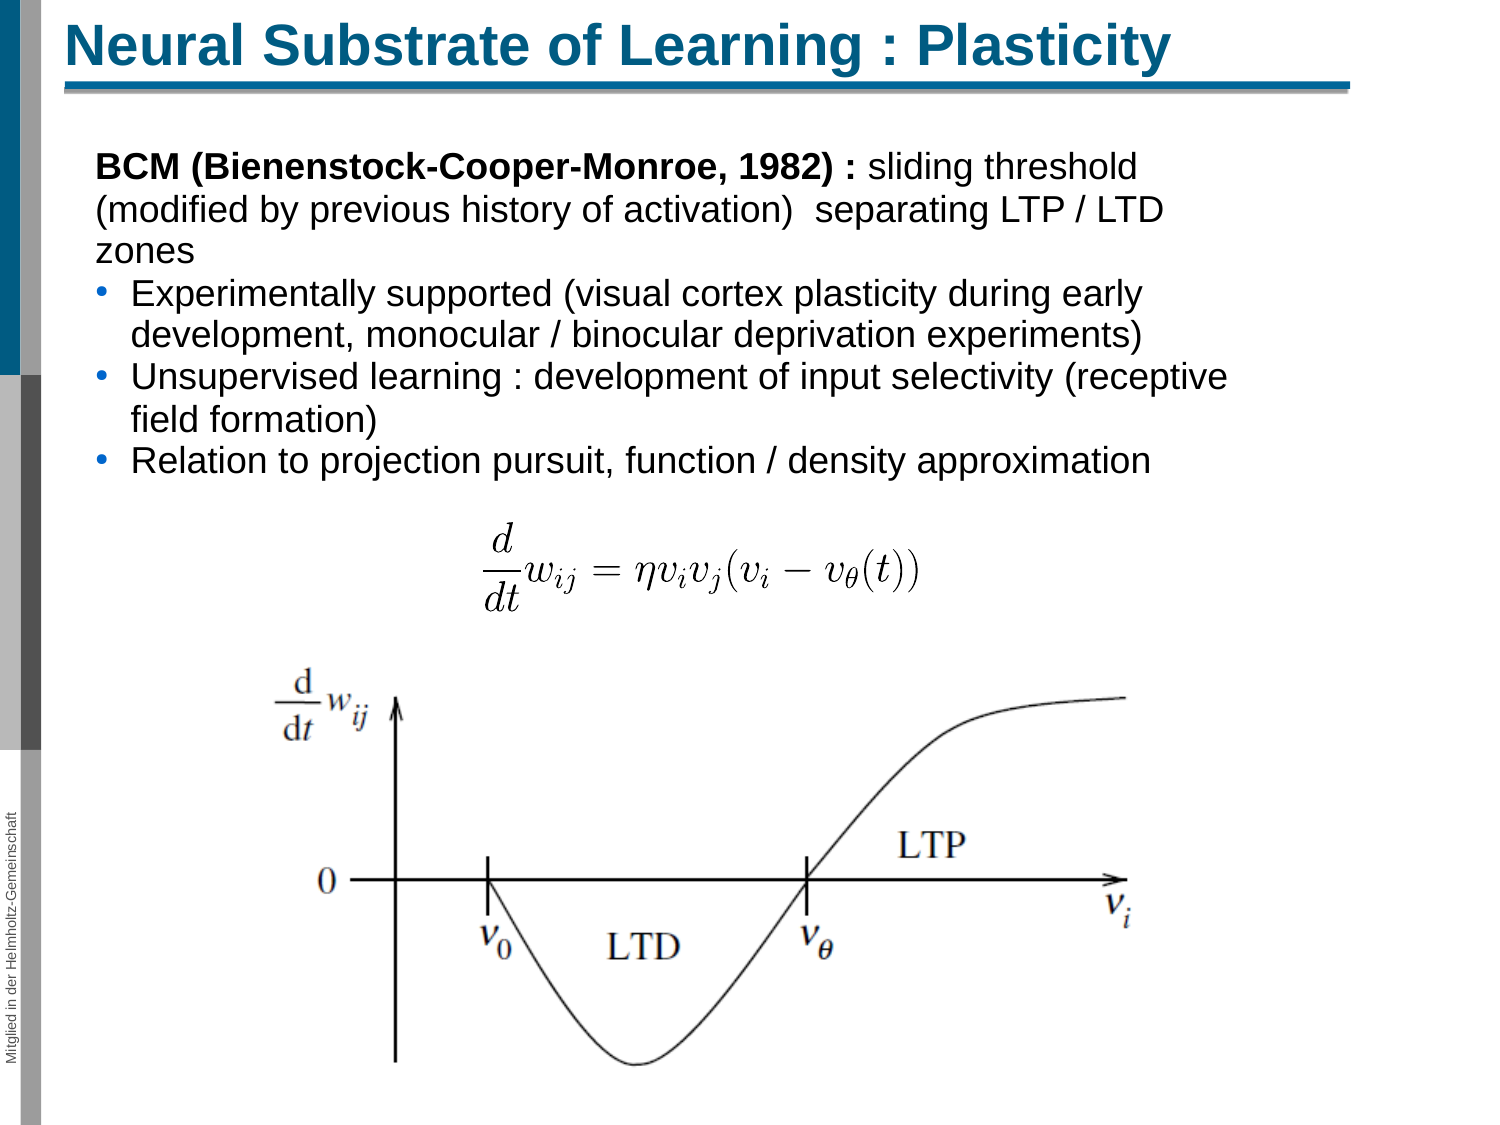

Neural Substrate of Learning : Plasticity
BCM (Bienenstock-Cooper-Monroe, 1982) : sliding threshold (modified by previous history of activation) separating LTP / LTD zones
Experimentally supported (visual cortex plasticity during early development, monocular / binocular deprivation experiments)
Unsupervised learning : development of input selectivity (receptive field formation)
Relation to projection pursuit, function / density approximation